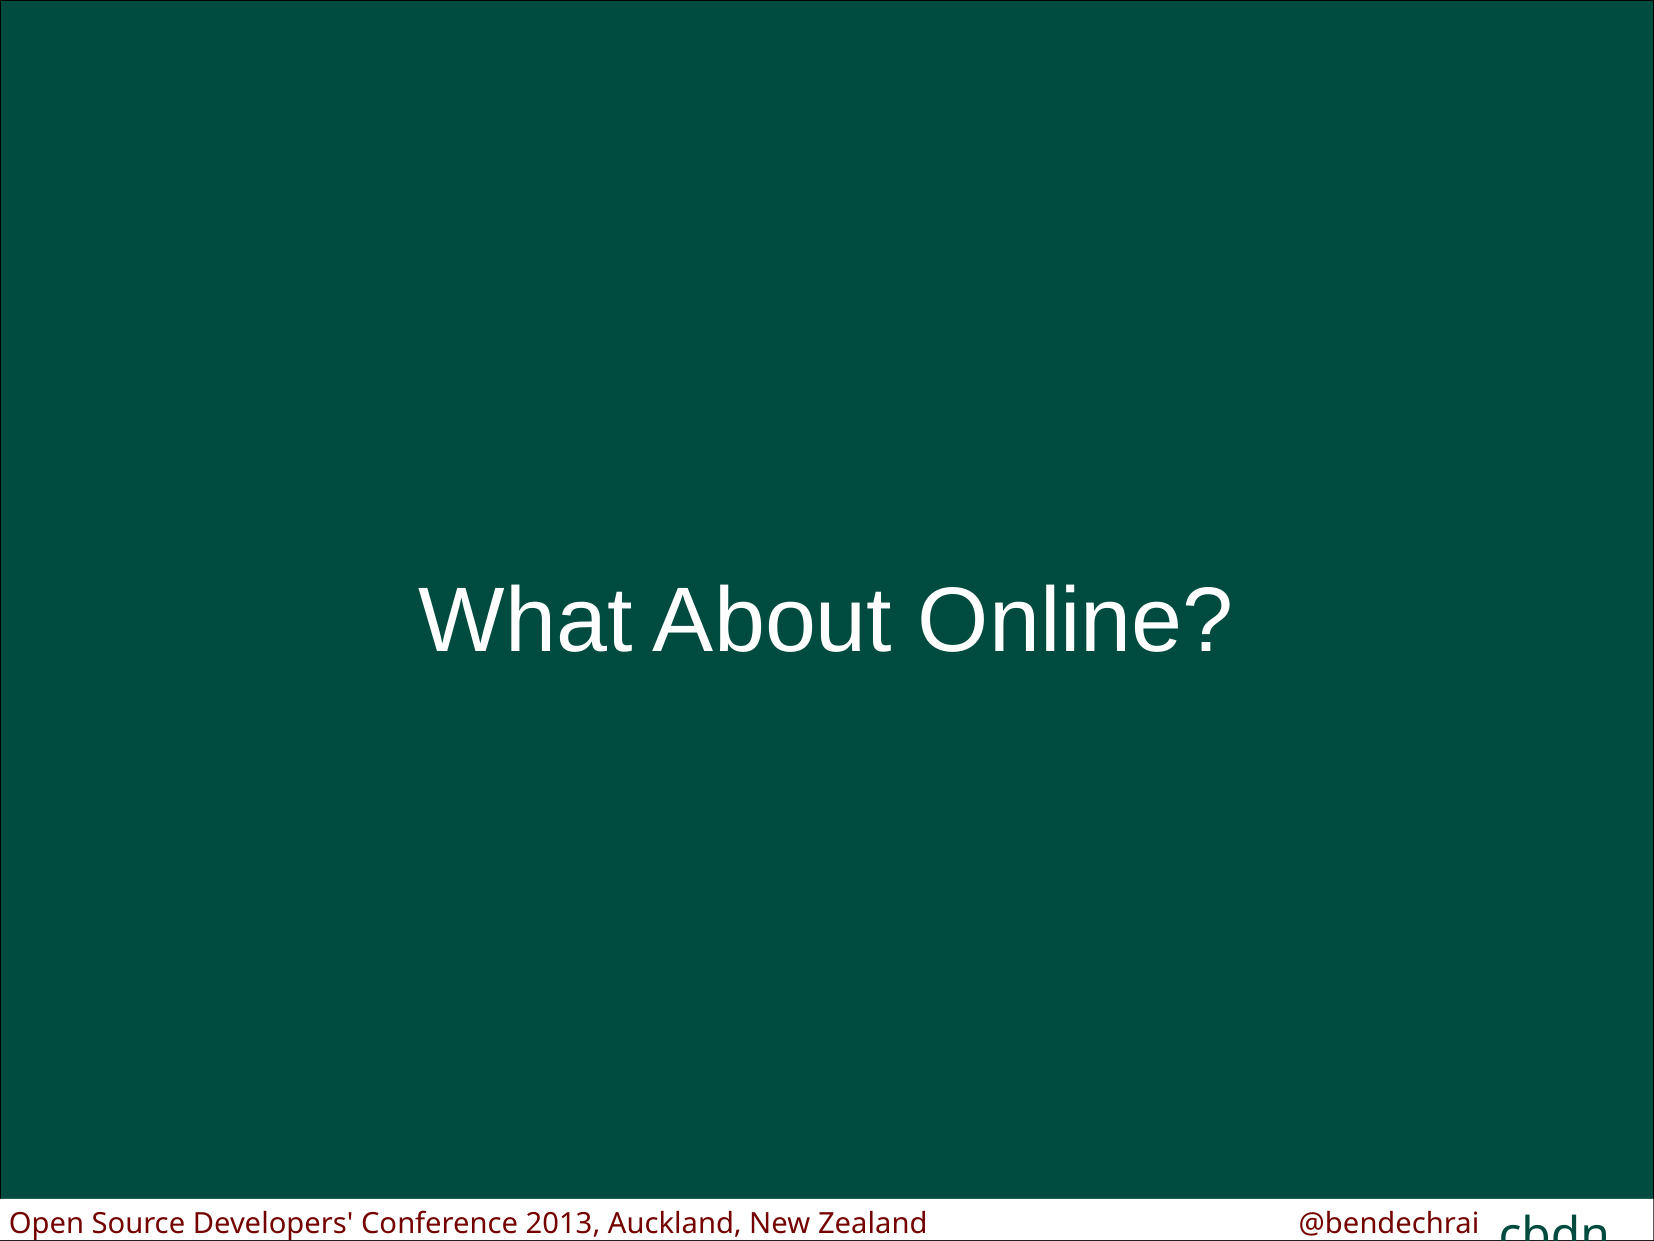

# What About Online?
cbdn
Open Source Developers' Conference 2013, Auckland, New Zealand
@bendechrai